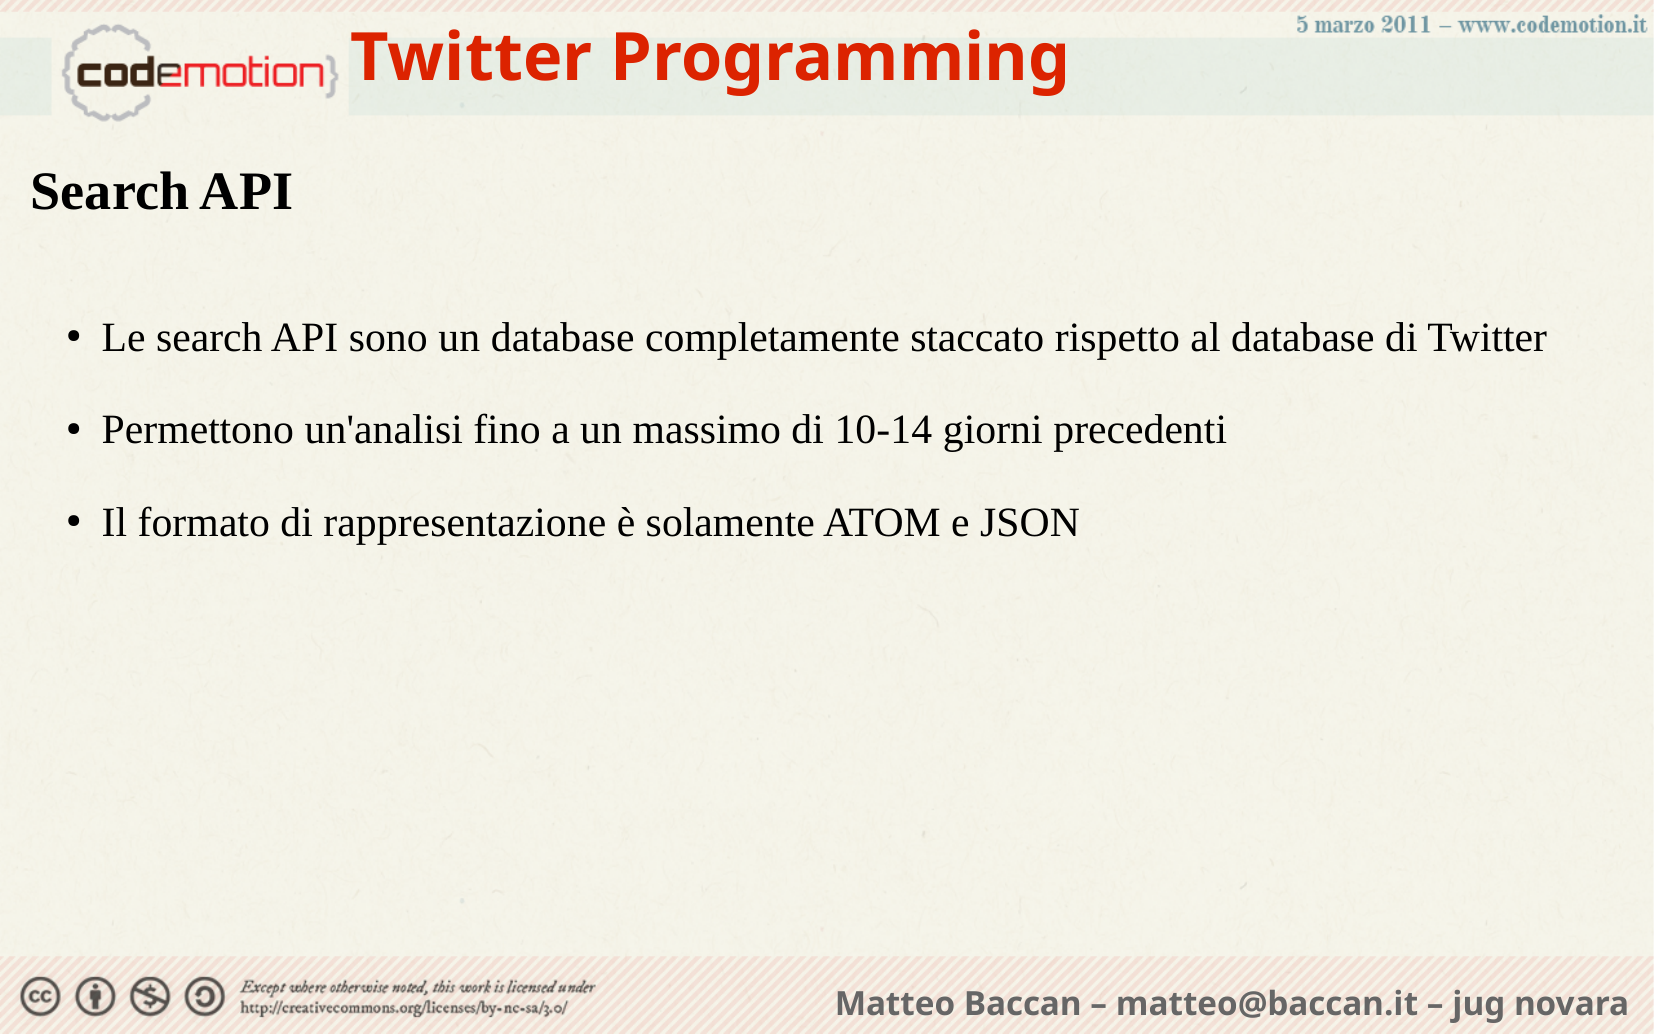

# Twitter Programming
Search API
Le search API sono un database completamente staccato rispetto al database di Twitter
Permettono un'analisi fino a un massimo di 10-14 giorni precedenti
Il formato di rappresentazione è solamente ATOM e JSON
43
Twitter Programming - Matteo Baccan - matteo@baccan.it